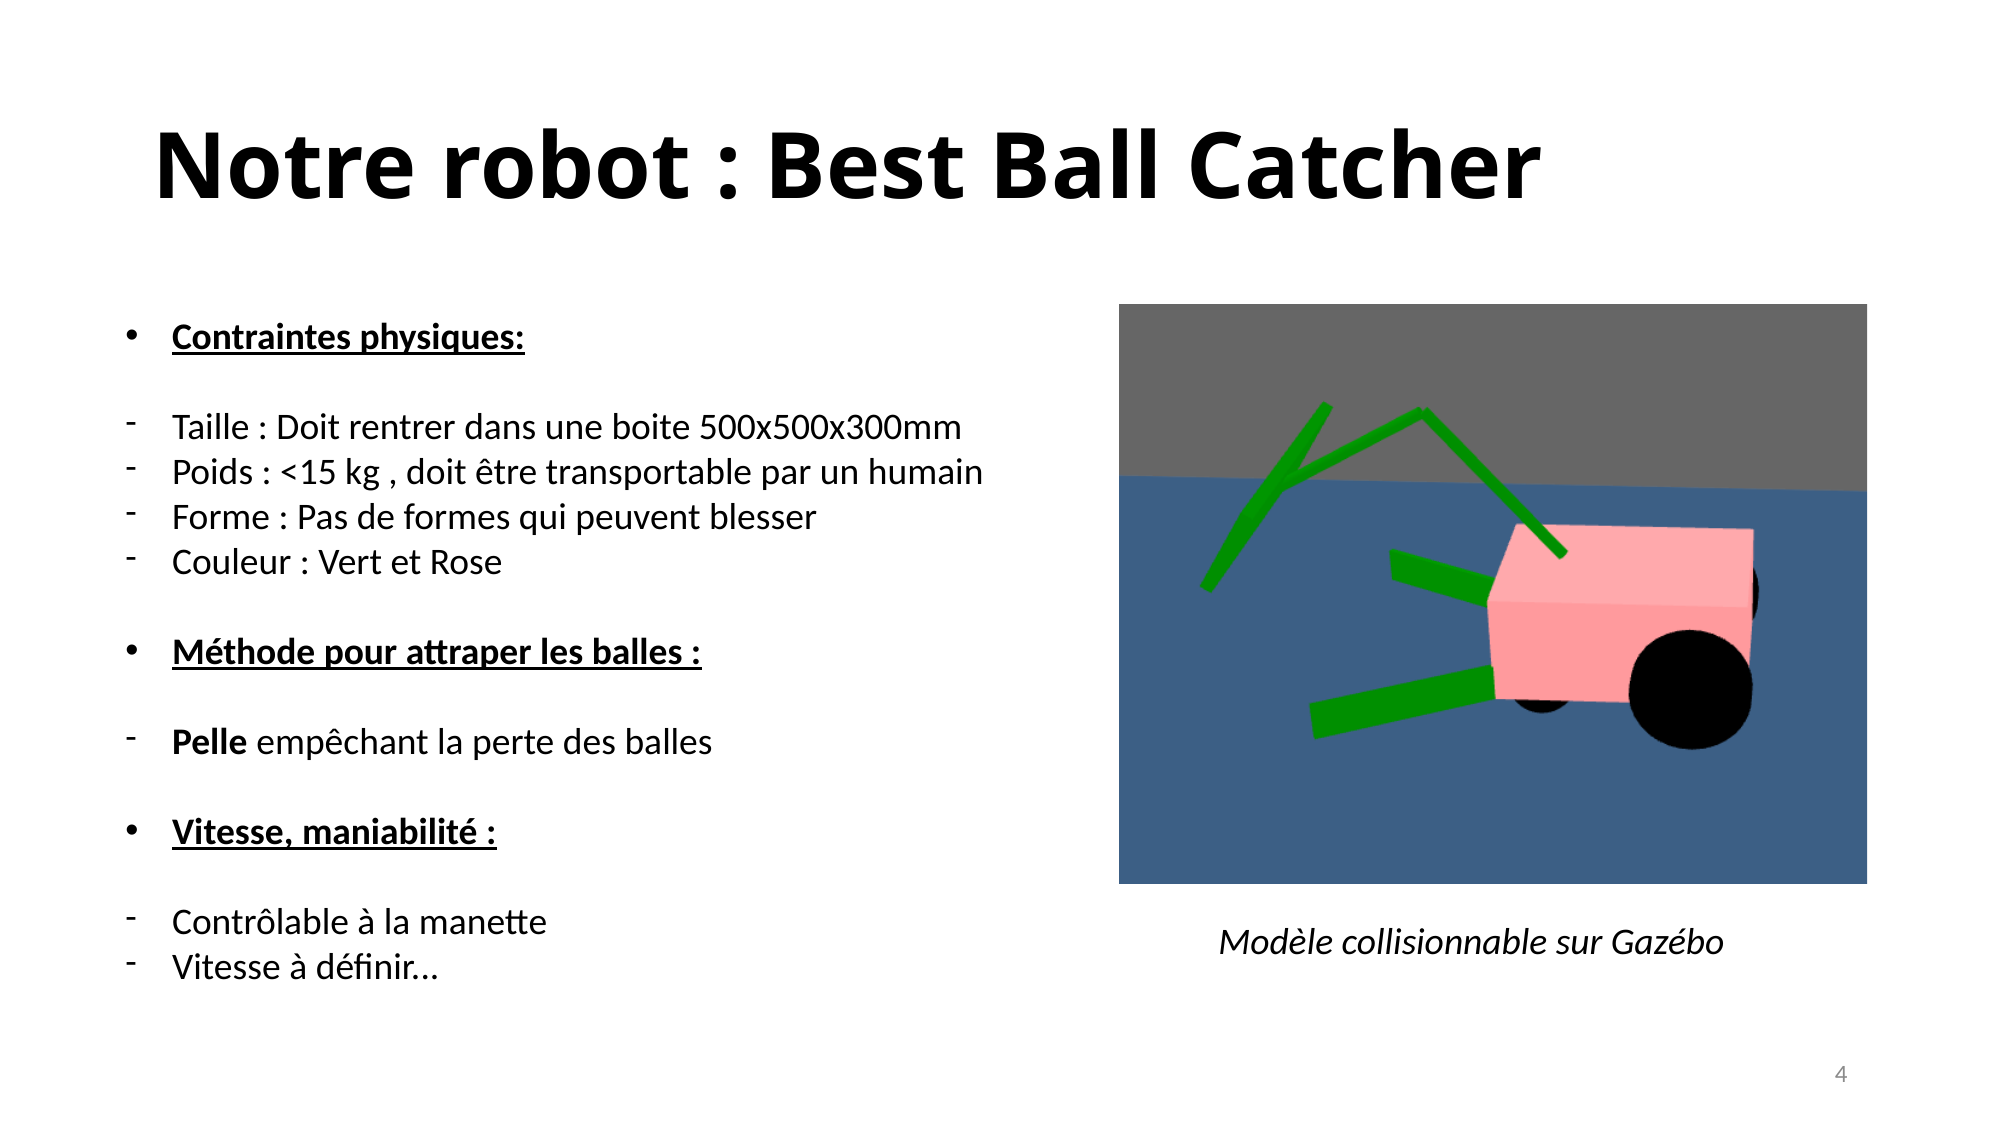

Notre robot : Best Ball Catcher
Contraintes physiques:
Taille : Doit rentrer dans une boite 500x500x300mm
Poids : <15 kg , doit être transportable par un humain
Forme : Pas de formes qui peuvent blesser
Couleur : Vert et Rose
Méthode pour attraper les balles :
Pelle empêchant la perte des balles
Vitesse, maniabilité :
Contrôlable à la manette
Vitesse à définir...
Modèle collisionnable sur Gazébo